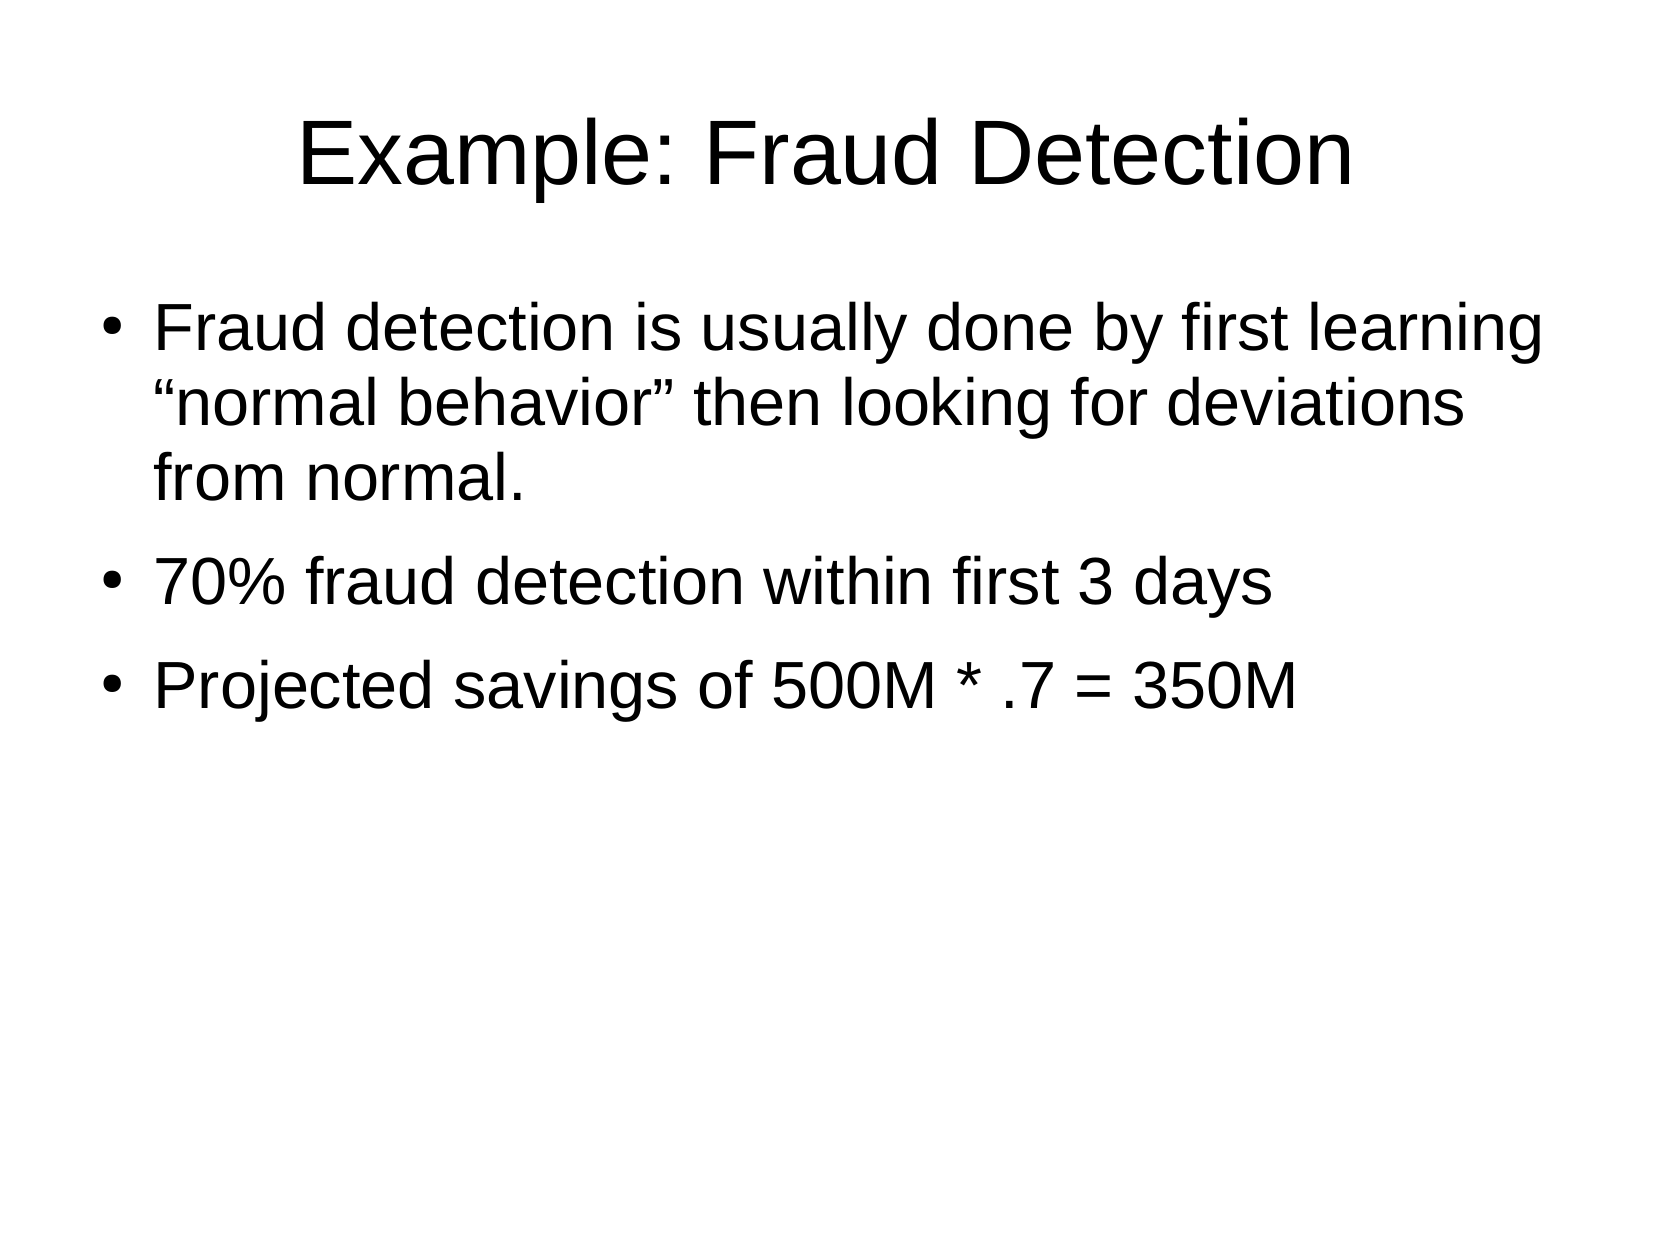

# Example: Fraud Detection
Fraud detection is usually done by first learning “normal behavior” then looking for deviations from normal.
70% fraud detection within first 3 days
Projected savings of 500M * .7 = 350M